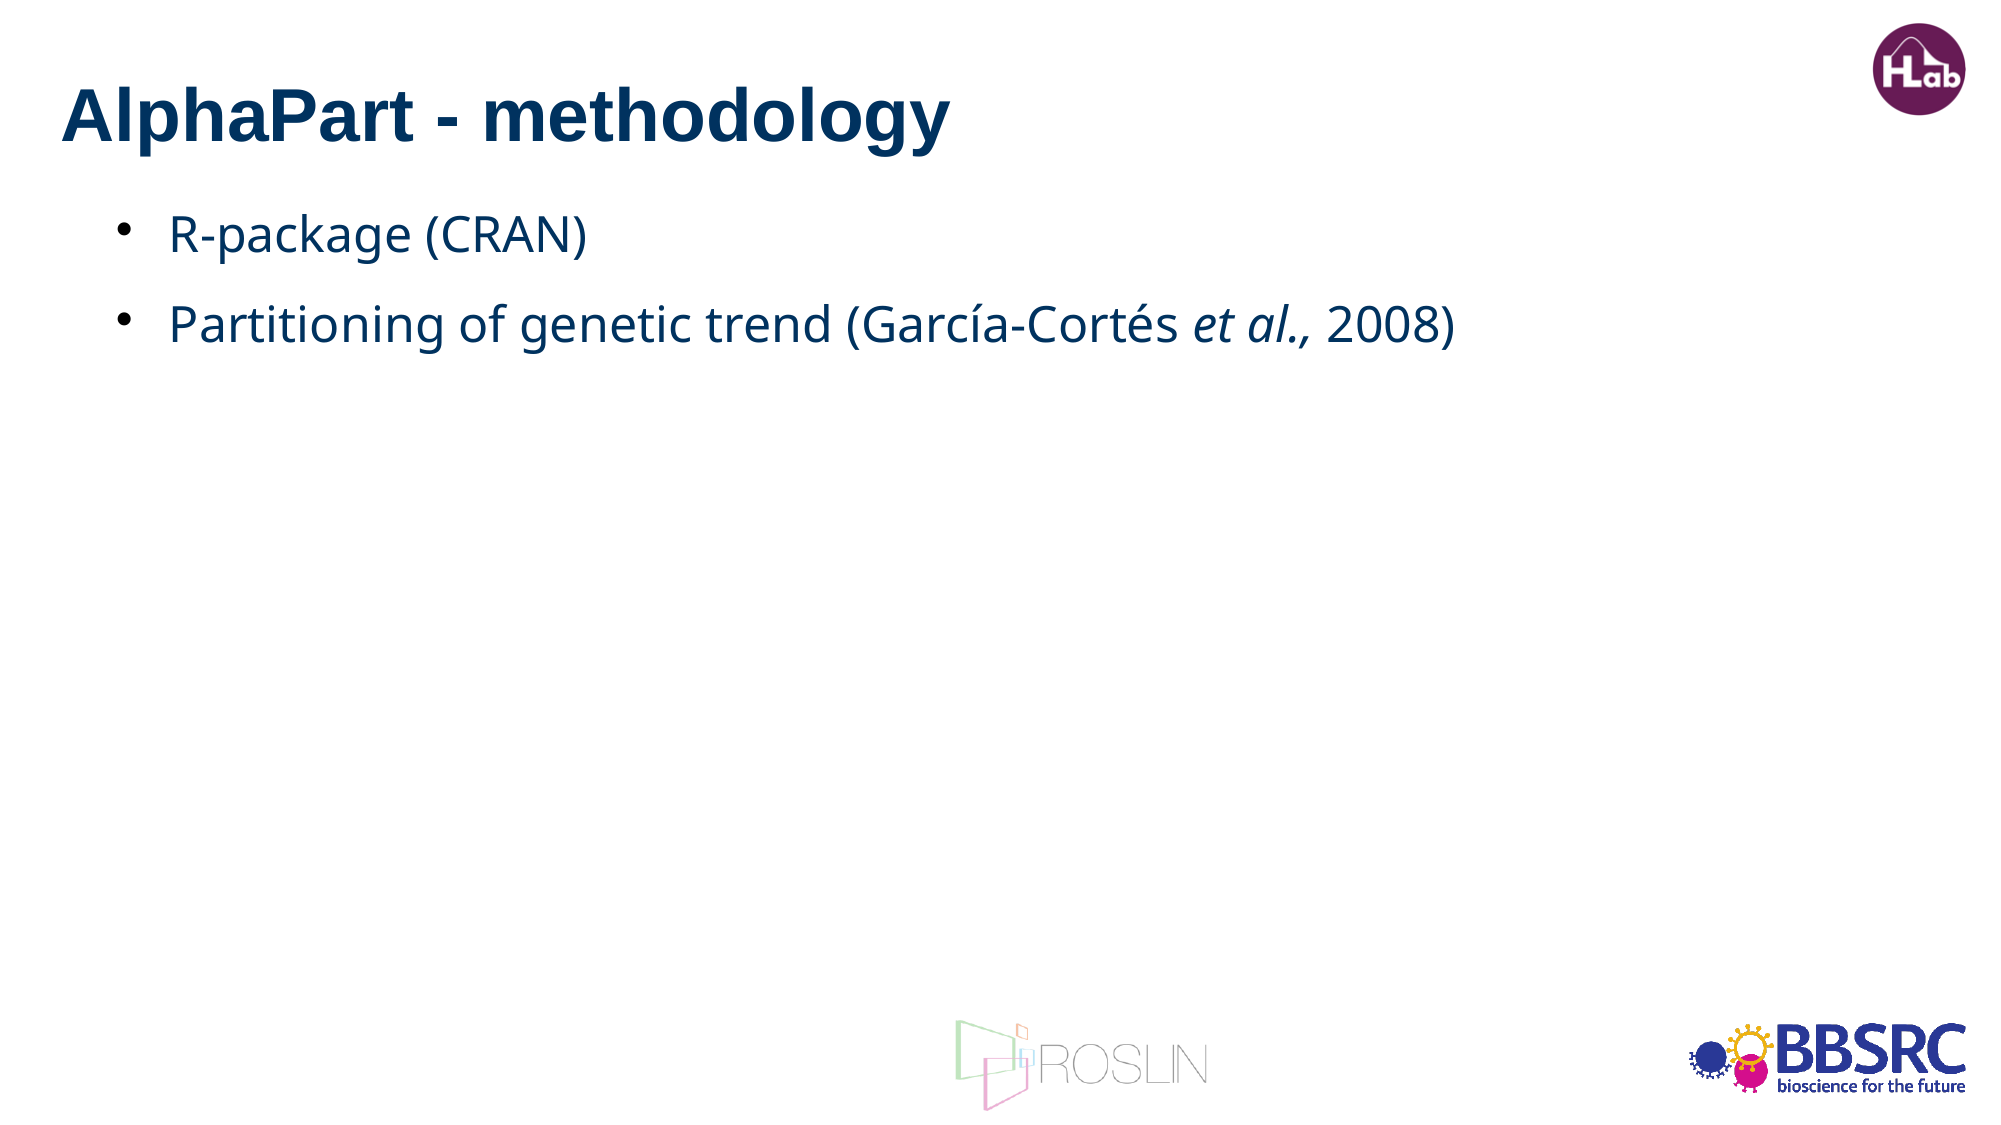

AlphaPart - methodology
R-package (CRAN)
Partitioning of genetic trend (García-Cortés et al., 2008)